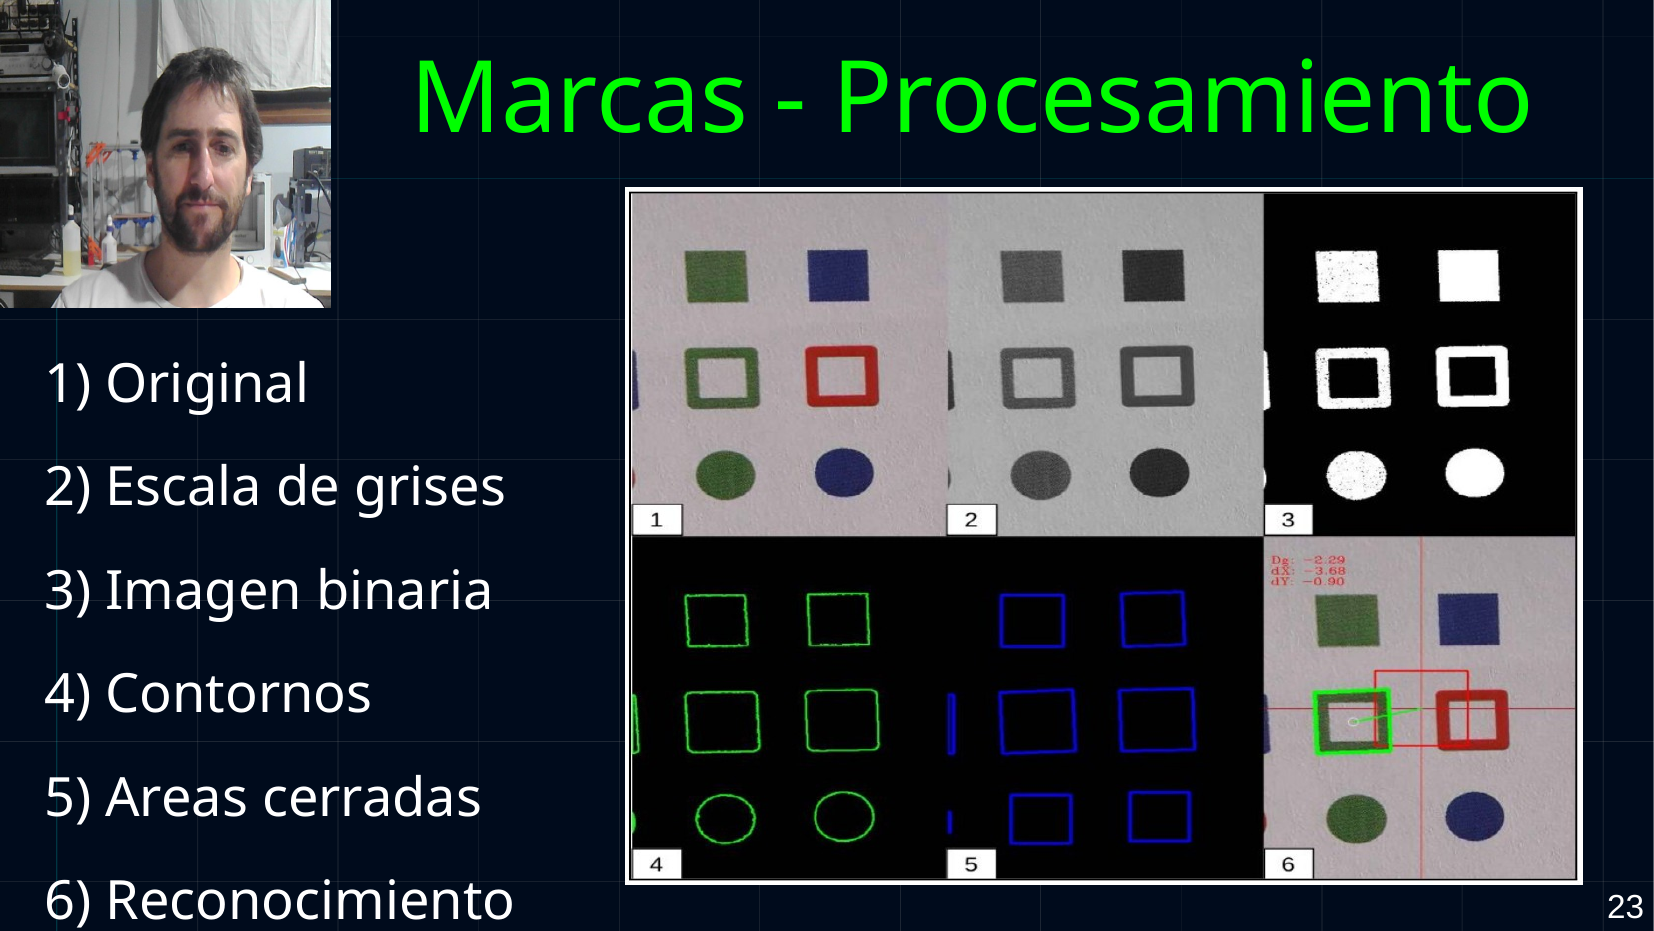

Marcas - Procesamiento
 Original
 Escala de grises
 Imagen binaria
 Contornos
 Areas cerradas
 Reconocimiento